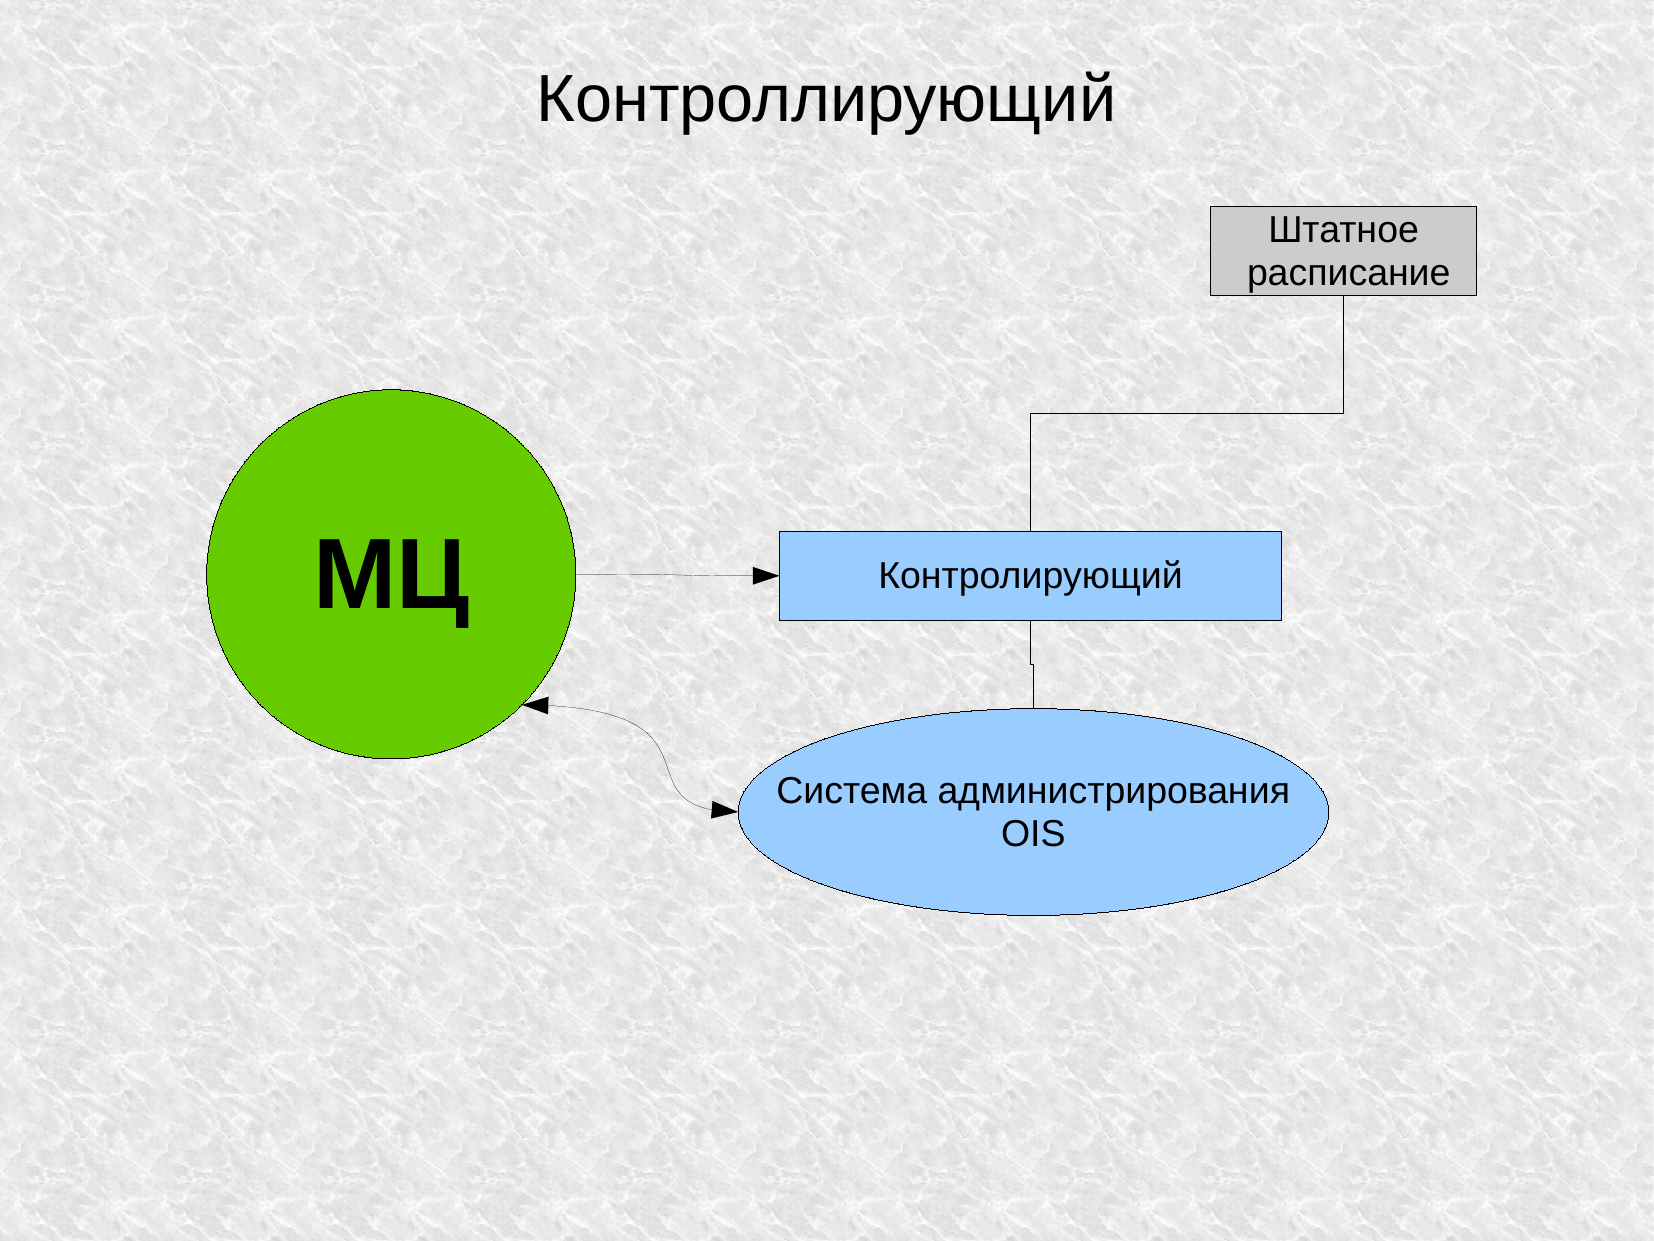

# Контроллирующий
Штатное
 расписание
МЦ
Контролирующий
Система администрирования
OIS